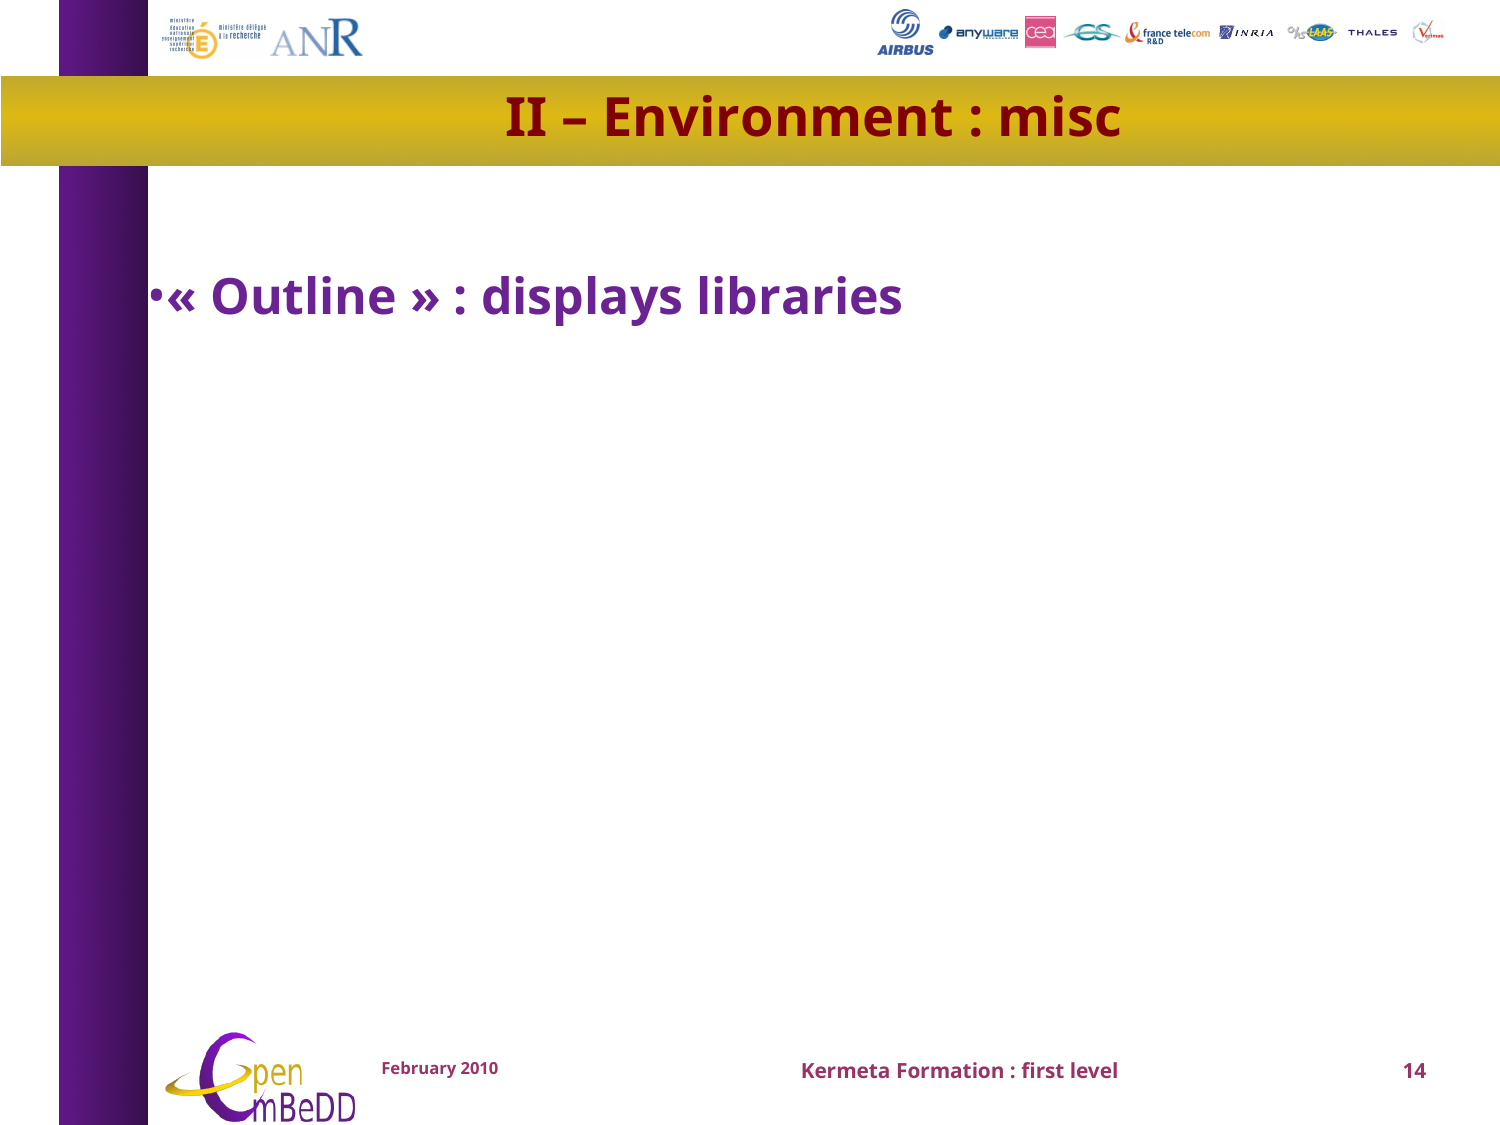

# II – Environment : misc
« Outline » : displays libraries
Kermeta Formation : first level
February 2010
13